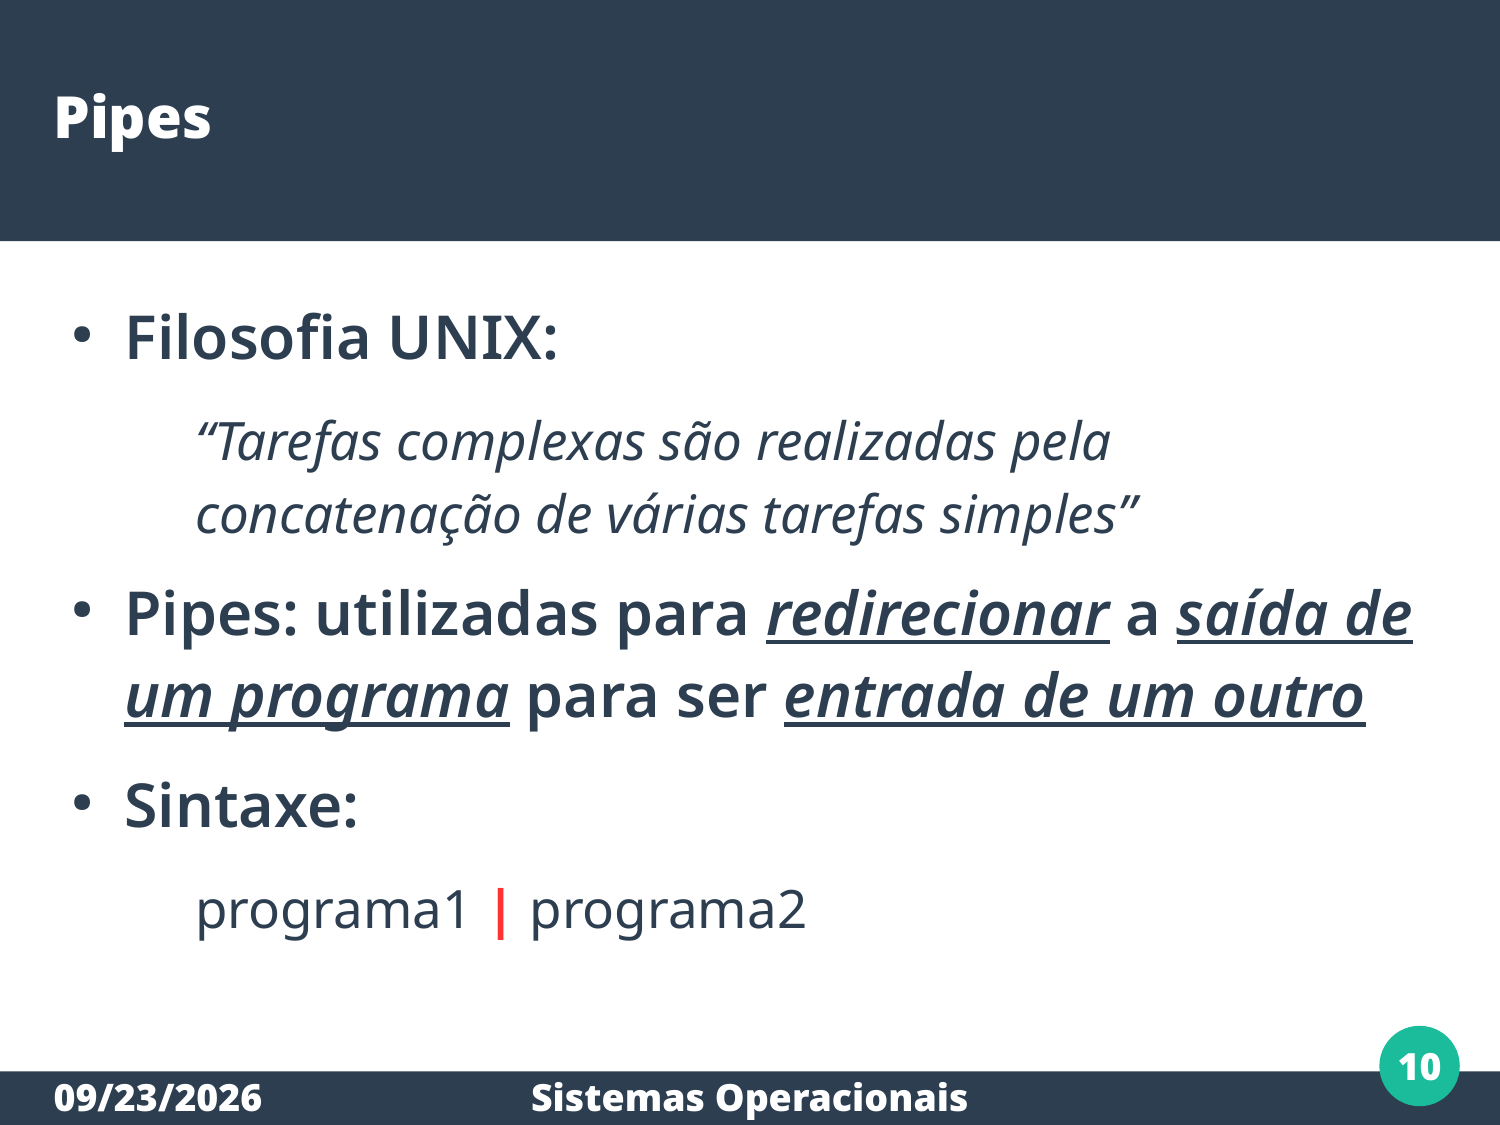

# Pipes
Filosofia UNIX:
“Tarefas complexas são realizadas pela concatenação de várias tarefas simples”
Pipes: utilizadas para redirecionar a saída de um programa para ser entrada de um outro
Sintaxe:
programa1 | programa2
10
Sistemas Operacionais